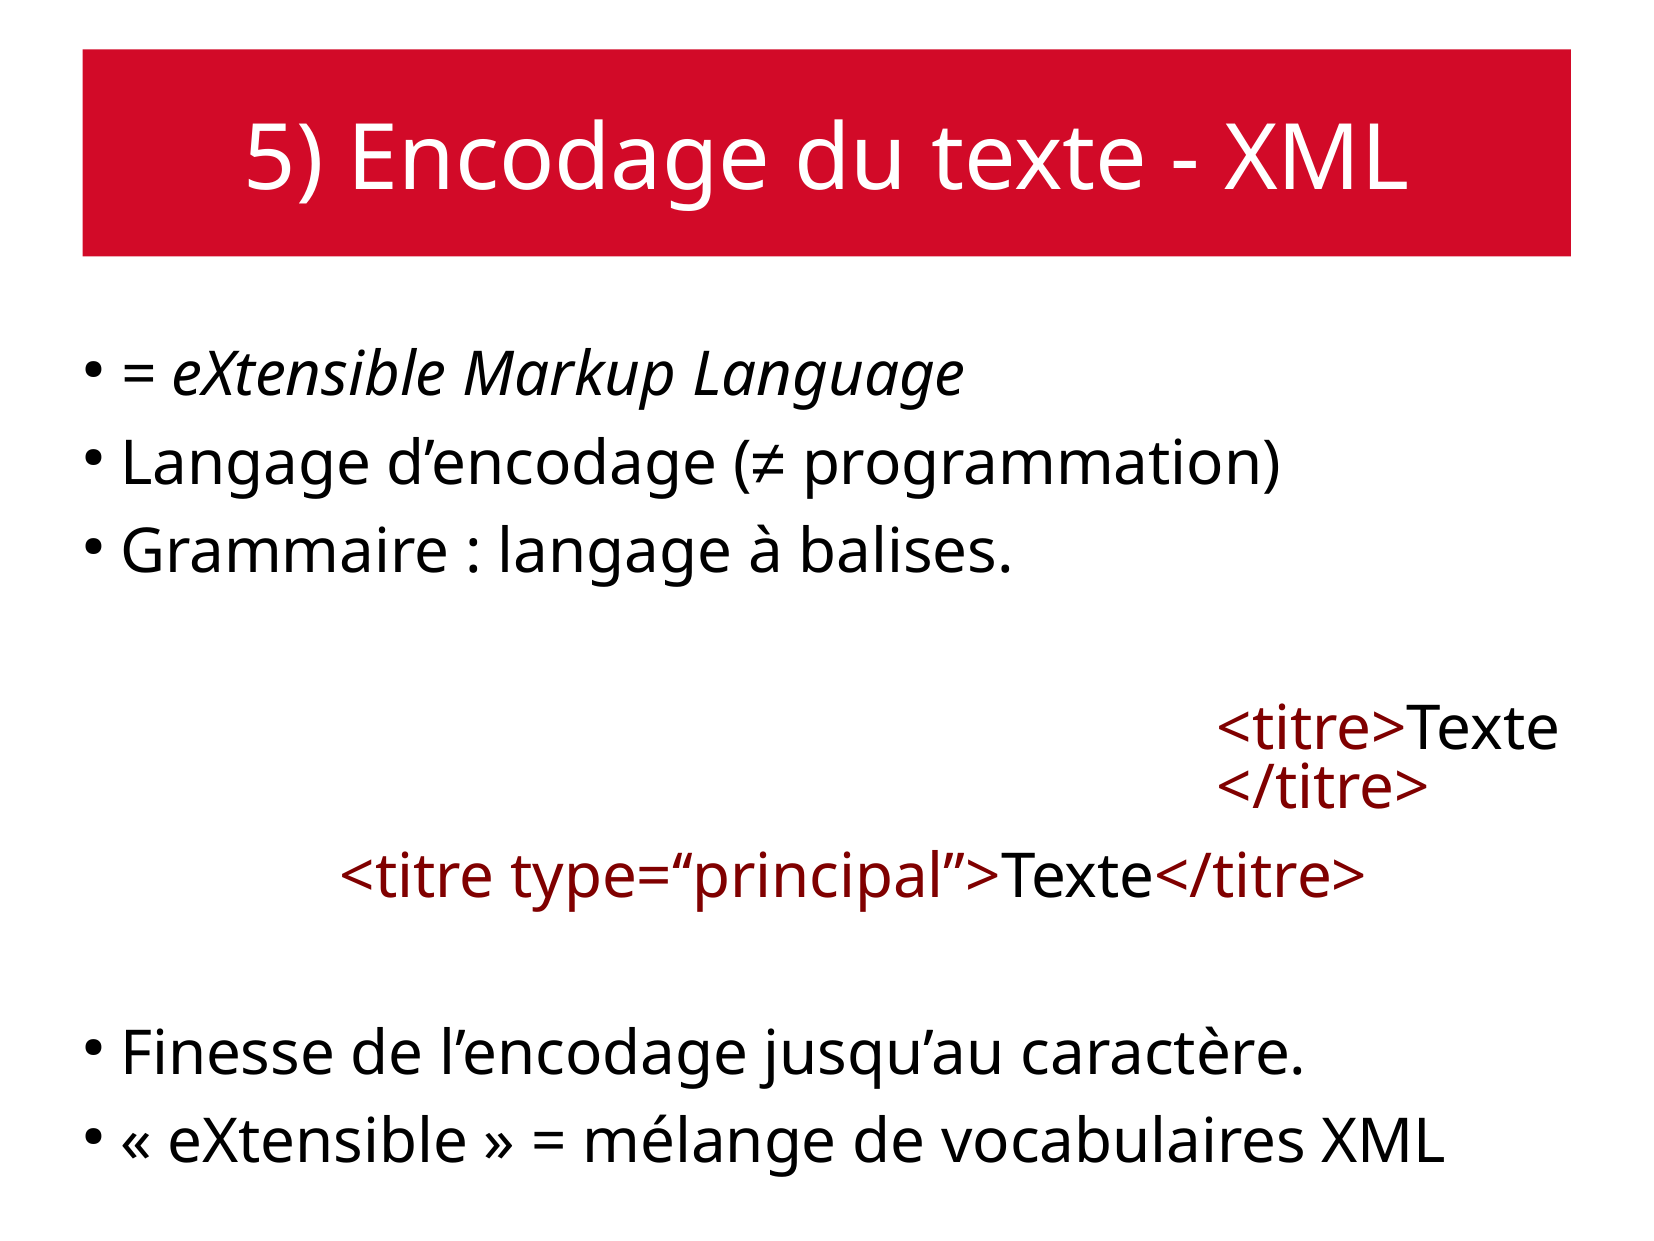

5) Encodage du texte - XML
# = eXtensible Markup Language
 Langage d’encodage (≠ programmation)
 Grammaire : langage à balises.
<titre>Texte</titre>
<titre type=‘‘principal’’>Texte</titre>
 Finesse de l’encodage jusqu’au caractère.
 « eXtensible » = mélange de vocabulaires XML